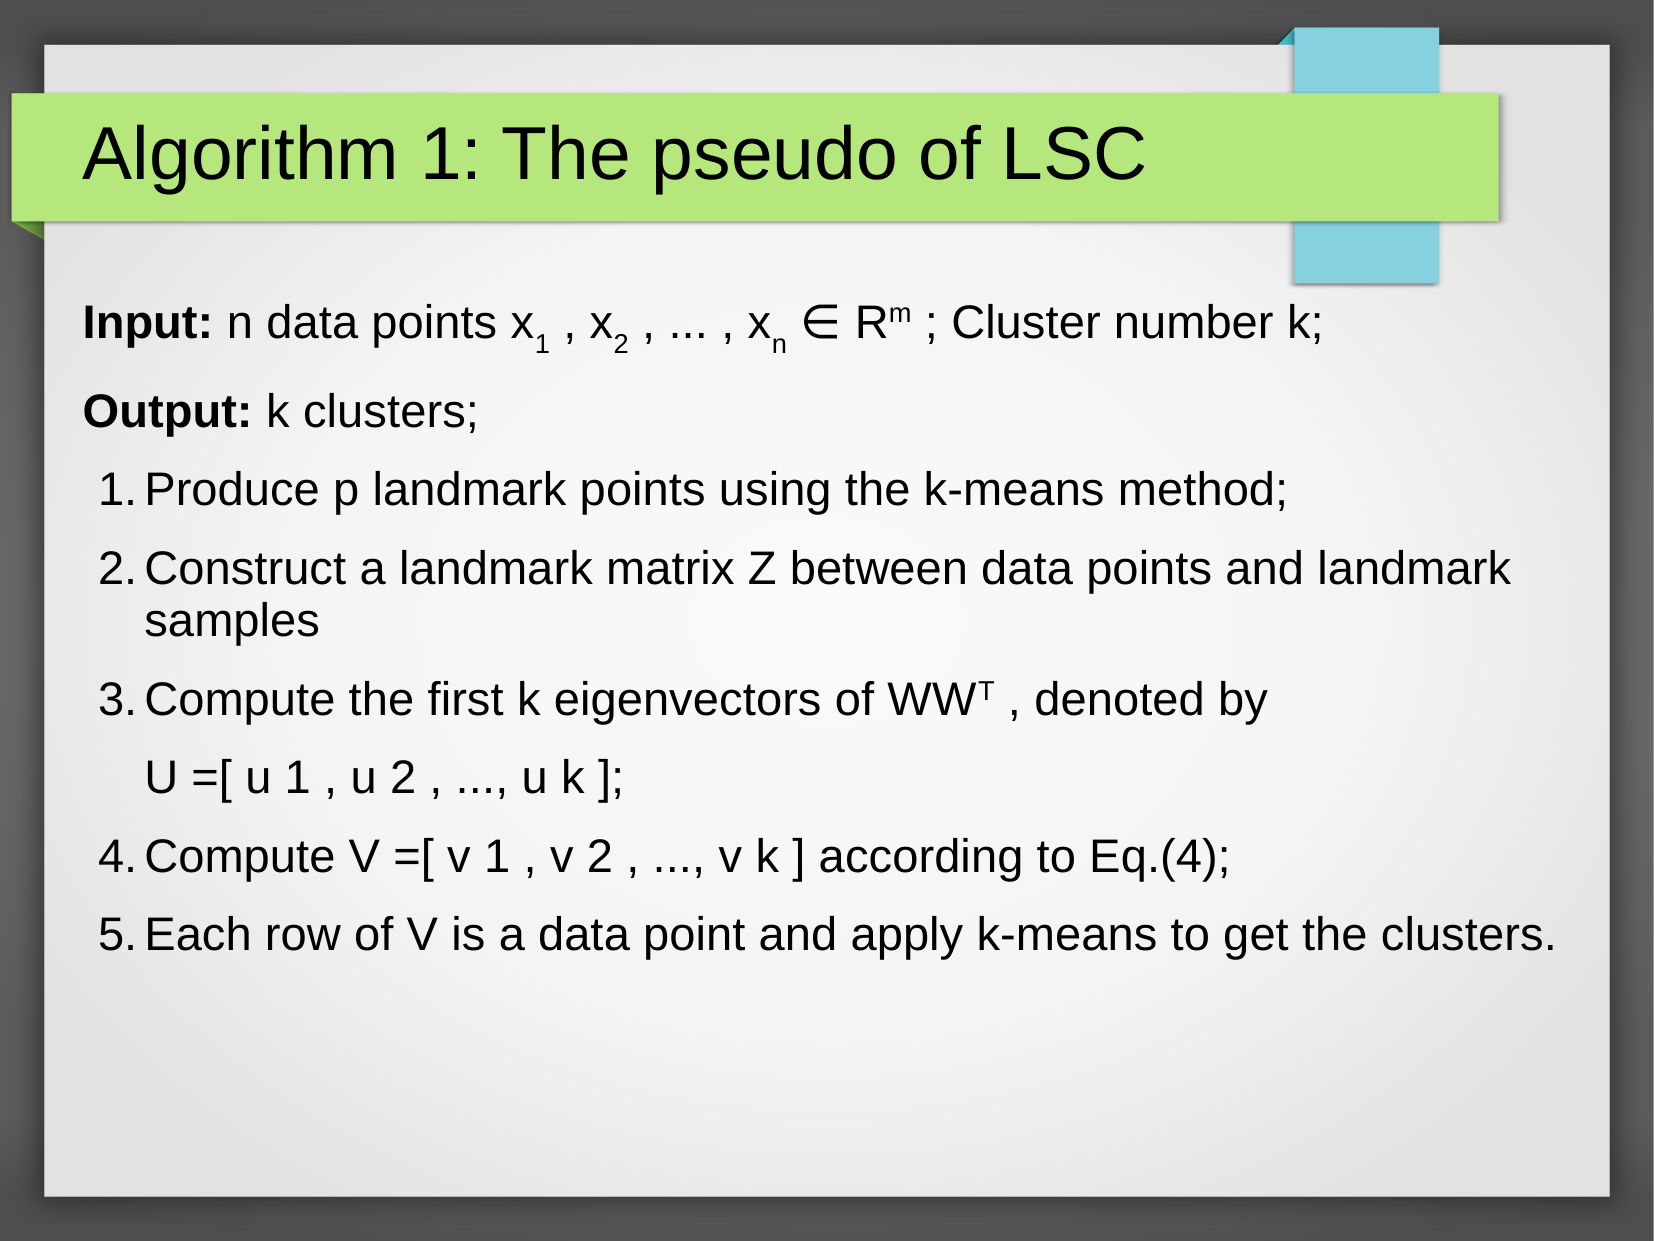

# Algorithm 1: The pseudo of LSC
Input: n data points x1 , x2 , ... , xn ∈ Rm ; Cluster number k;
Output: k clusters;
Produce p landmark points using the k-means method;
Construct a landmark matrix Z between data points and landmark samples
Compute the first k eigenvectors of WWT , denoted by
U =[ u 1 , u 2 , ..., u k ];
Compute V =[ v 1 , v 2 , ..., v k ] according to Eq.(4);
Each row of V is a data point and apply k-means to get the clusters.